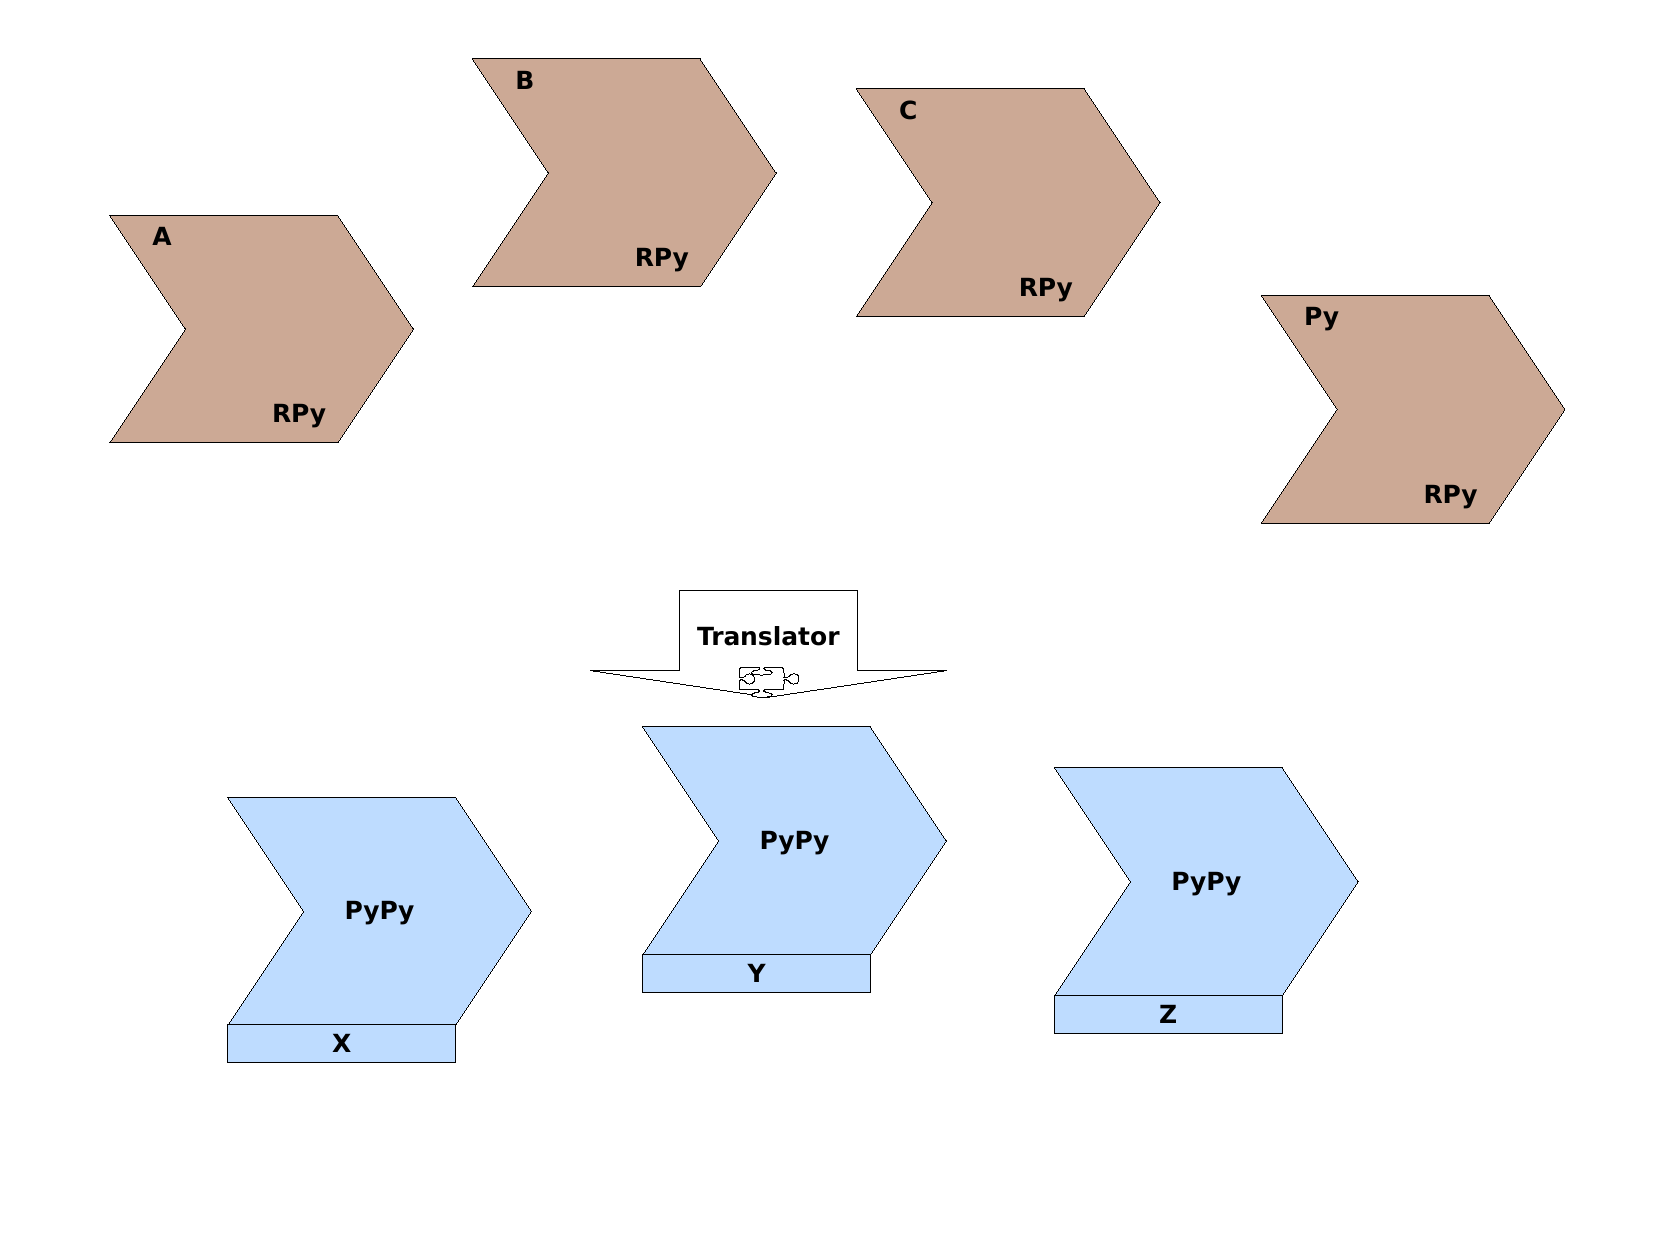

B
C
A
RPy
RPy
Py
RPy
RPy
Translator
PyPy
PyPy
PyPy
POSIX
POSIX
Y
POSIX
POSIX
Z
POSIX
POSIX
X